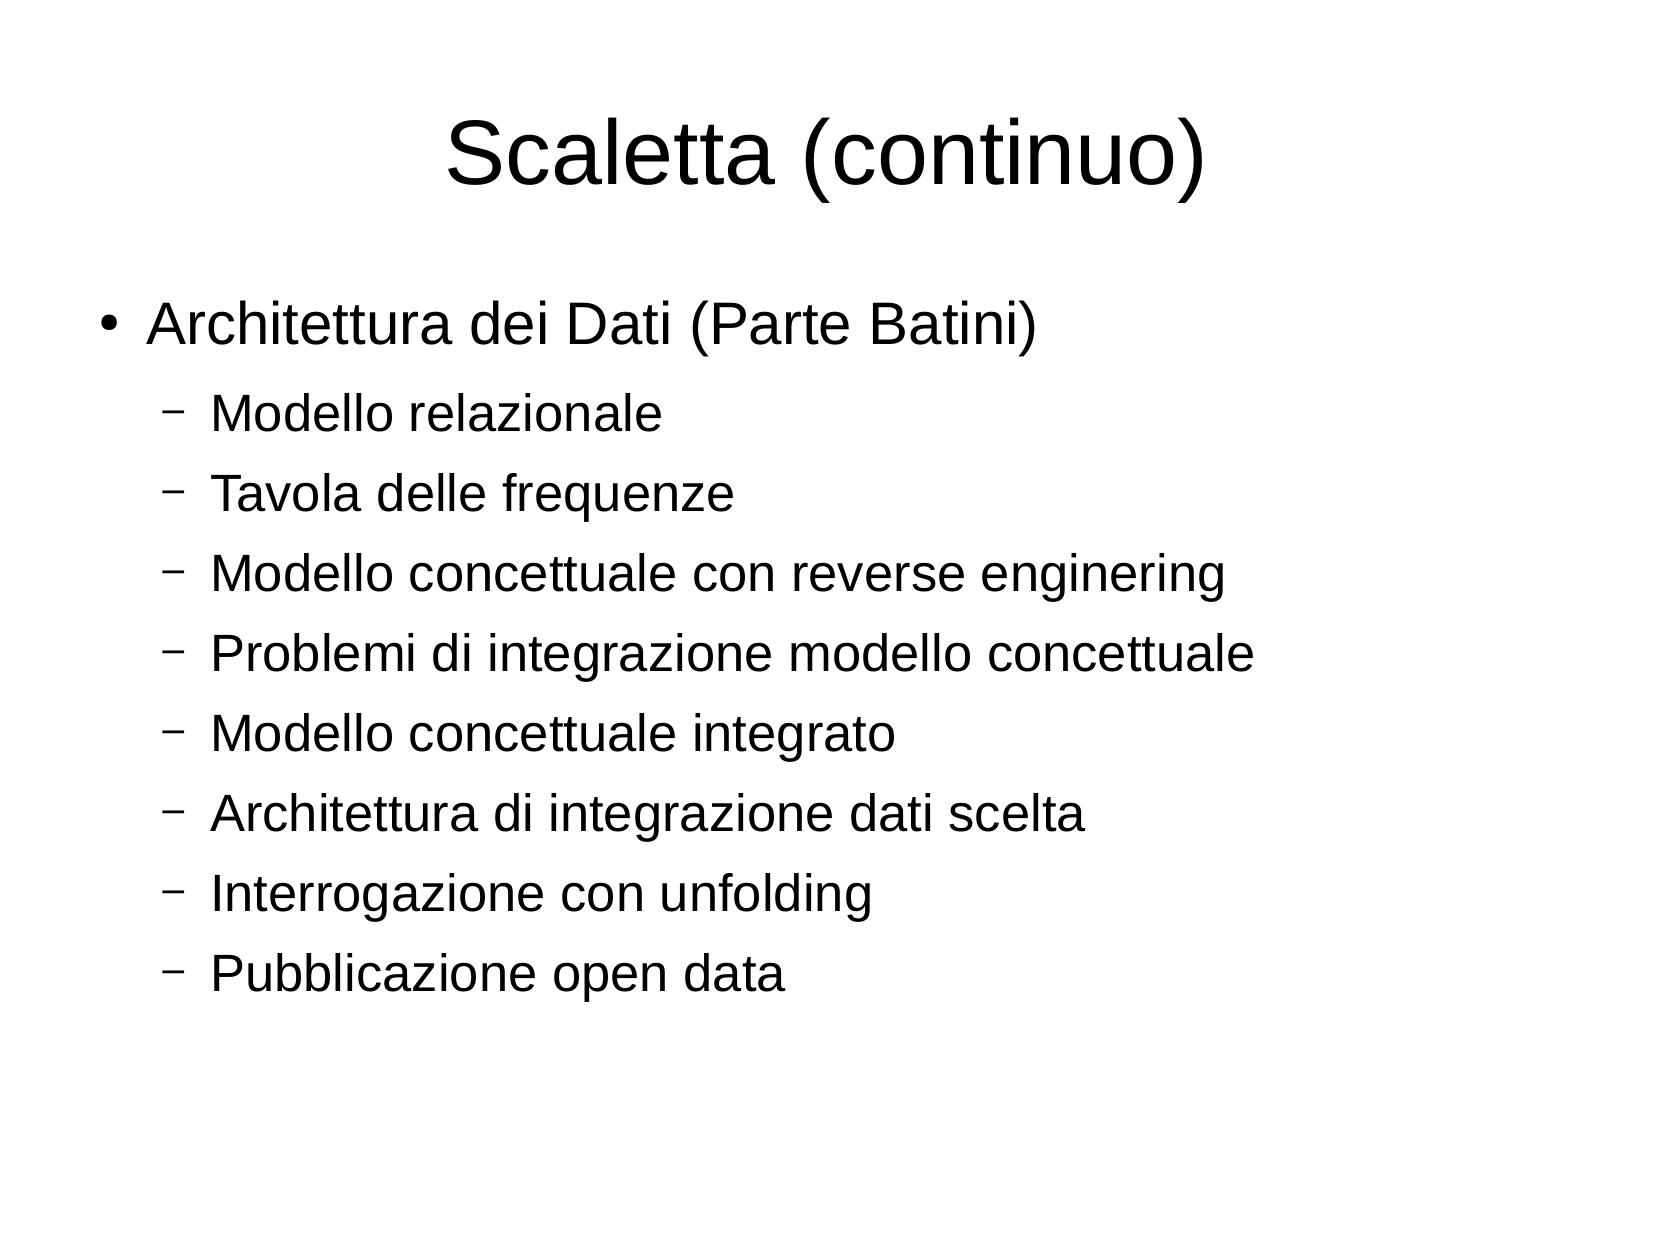

# Scaletta (continuo)
Architettura dei Dati (Parte Batini)
Modello relazionale
Tavola delle frequenze
Modello concettuale con reverse enginering
Problemi di integrazione modello concettuale
Modello concettuale integrato
Architettura di integrazione dati scelta
Interrogazione con unfolding
Pubblicazione open data